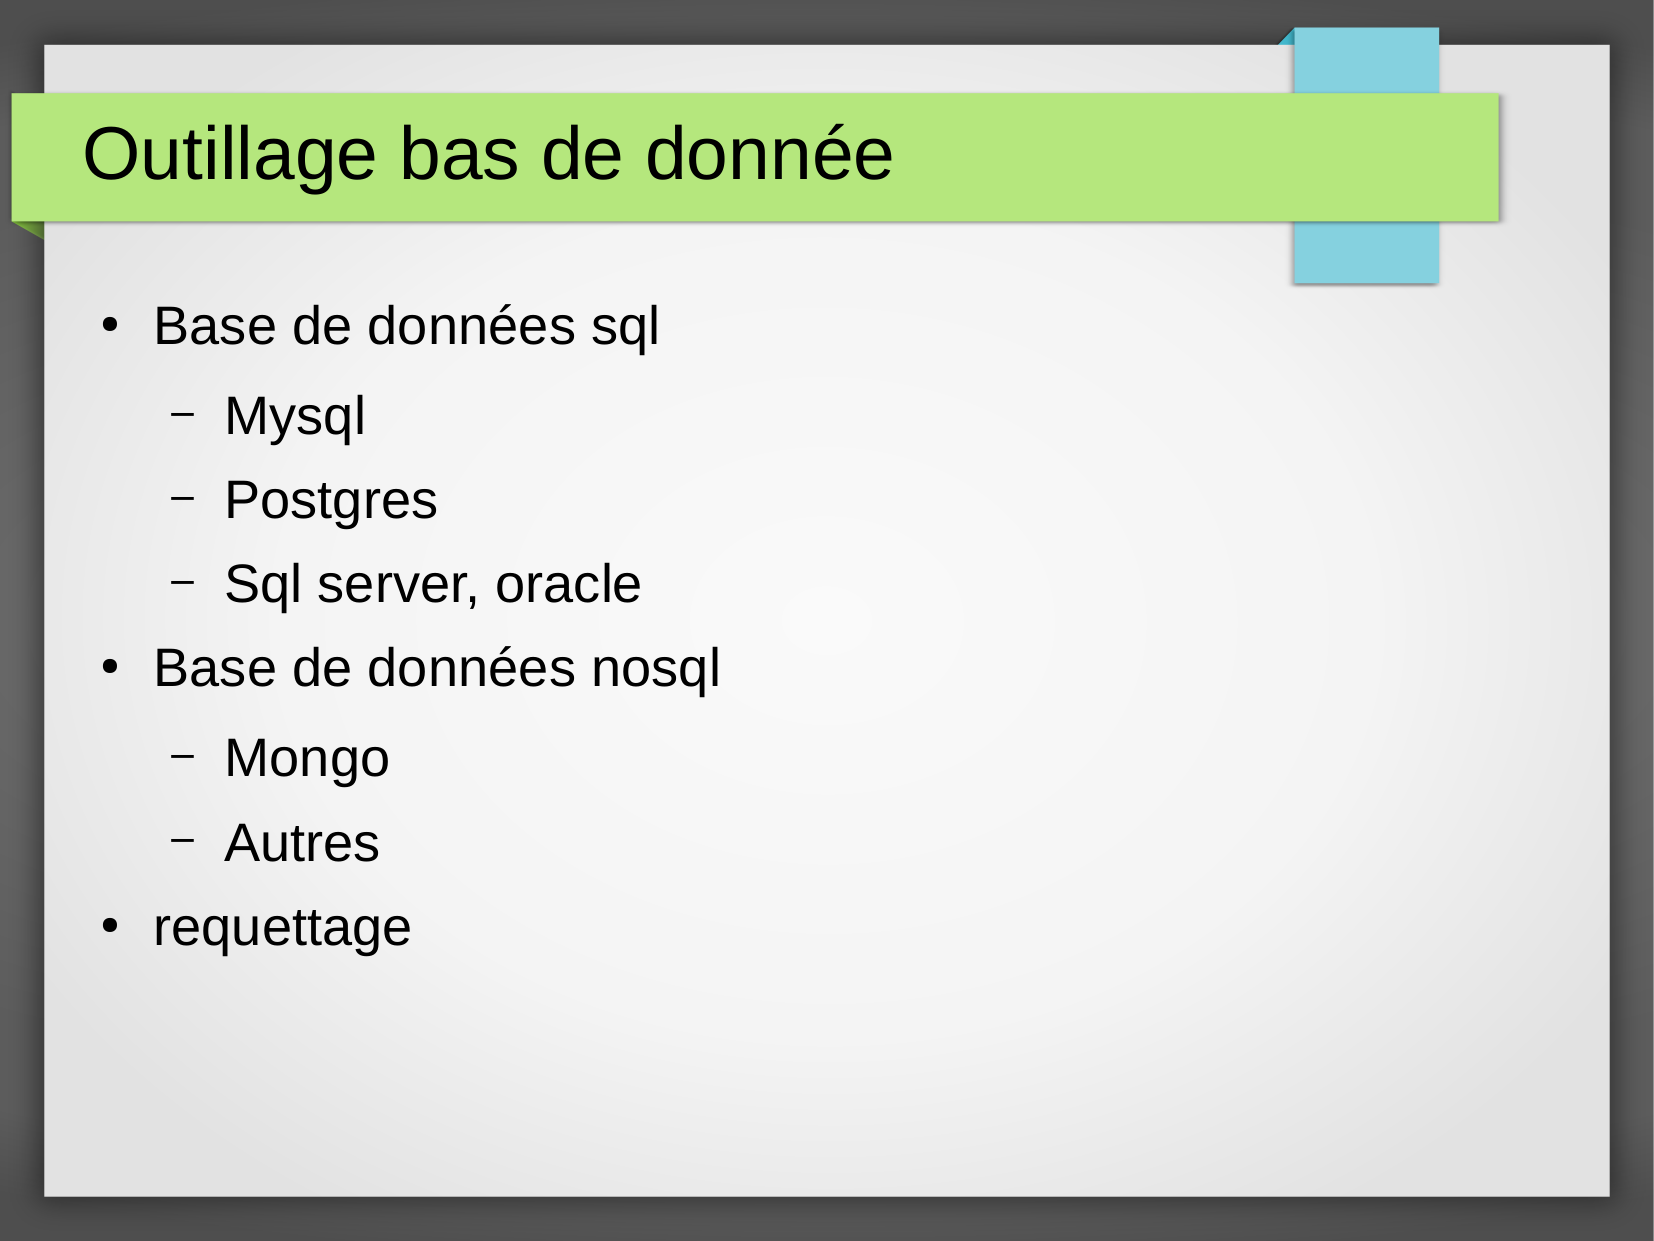

# Outillage bas de donnée
Base de données sql
Mysql
Postgres
Sql server, oracle
Base de données nosql
Mongo
Autres
requettage